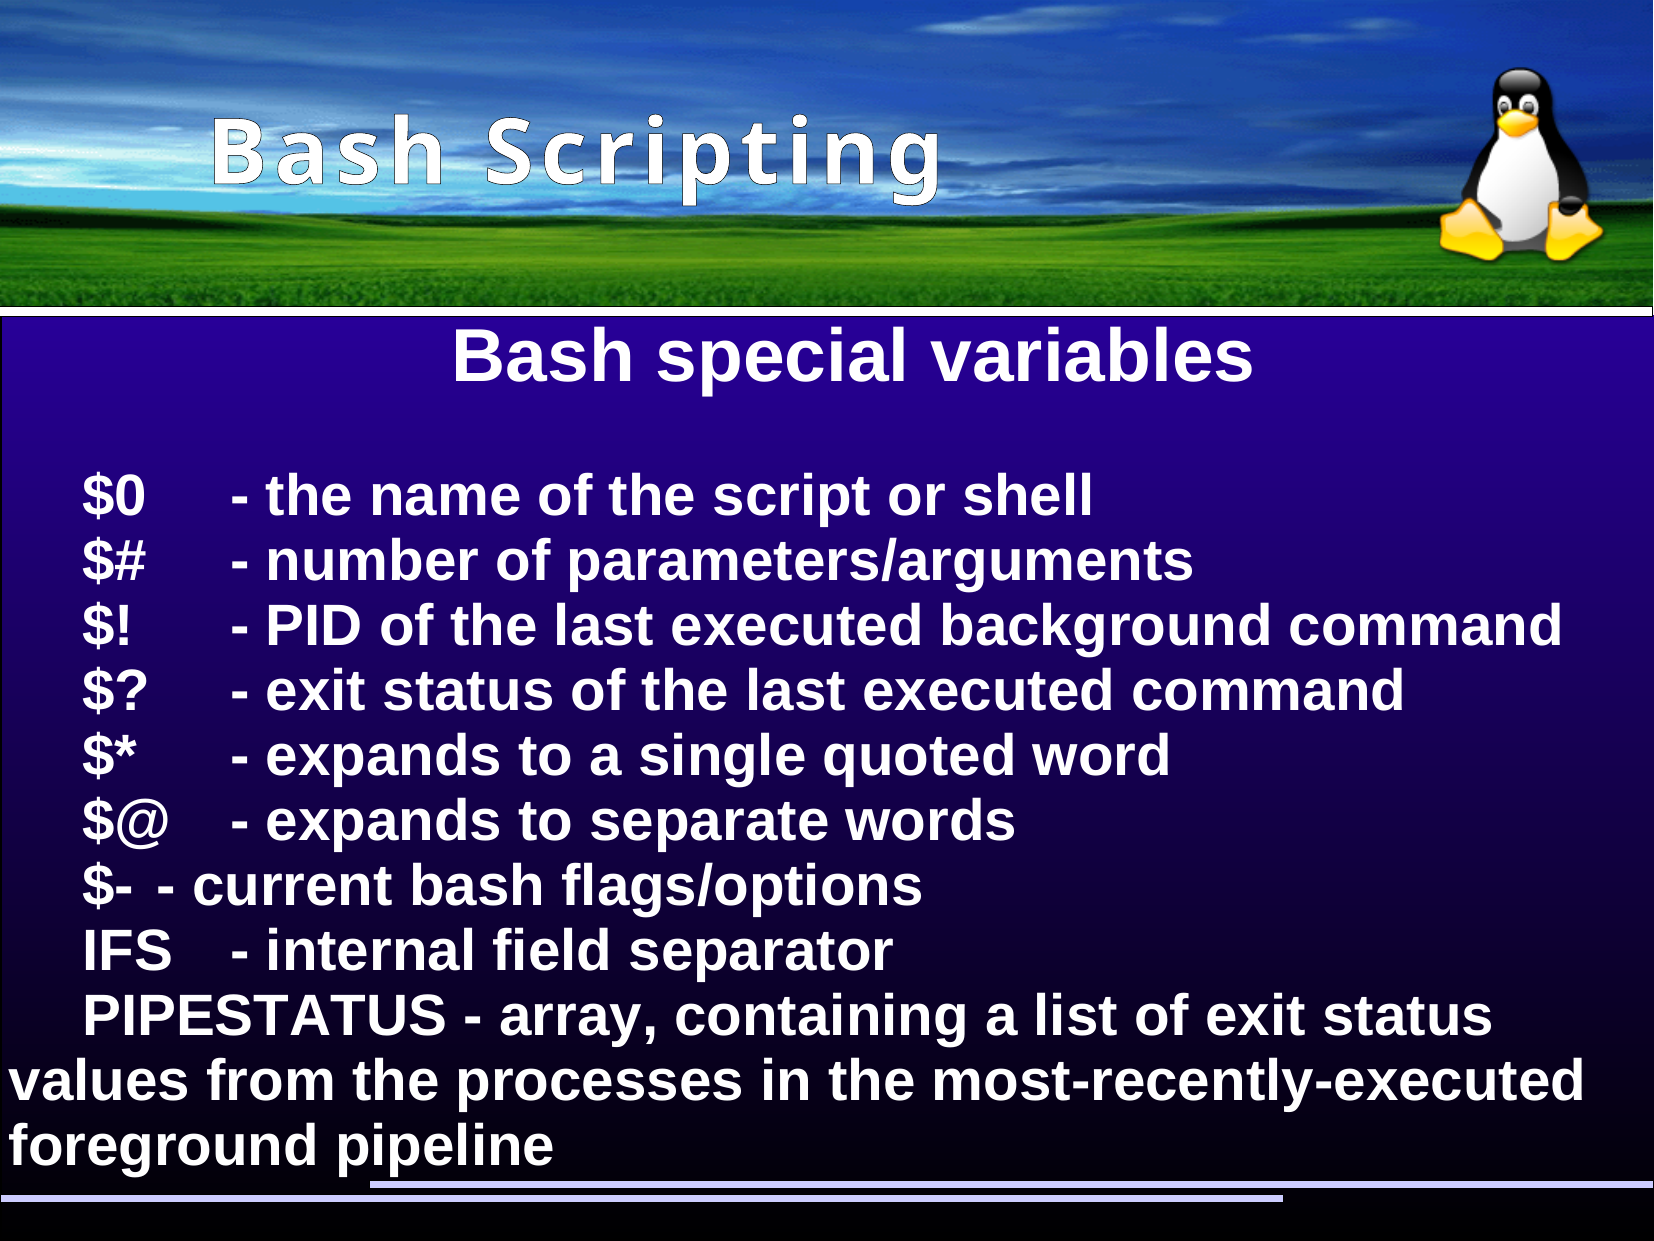

# Bash Scripting
						Bash special variables
	$0		- the name of the script or shell
	$#		- number of parameters/arguments
	$!		- PID of the last executed background command
	$?		- exit status of the last executed command
	$*		- expands to a single quoted word
	$@	- expands to separate words
	$- 	- current bash flags/options
	IFS	- internal field separator
	PIPESTATUS - array, containing a list of exit status values from the processes in the most-recently-executed foreground pipeline